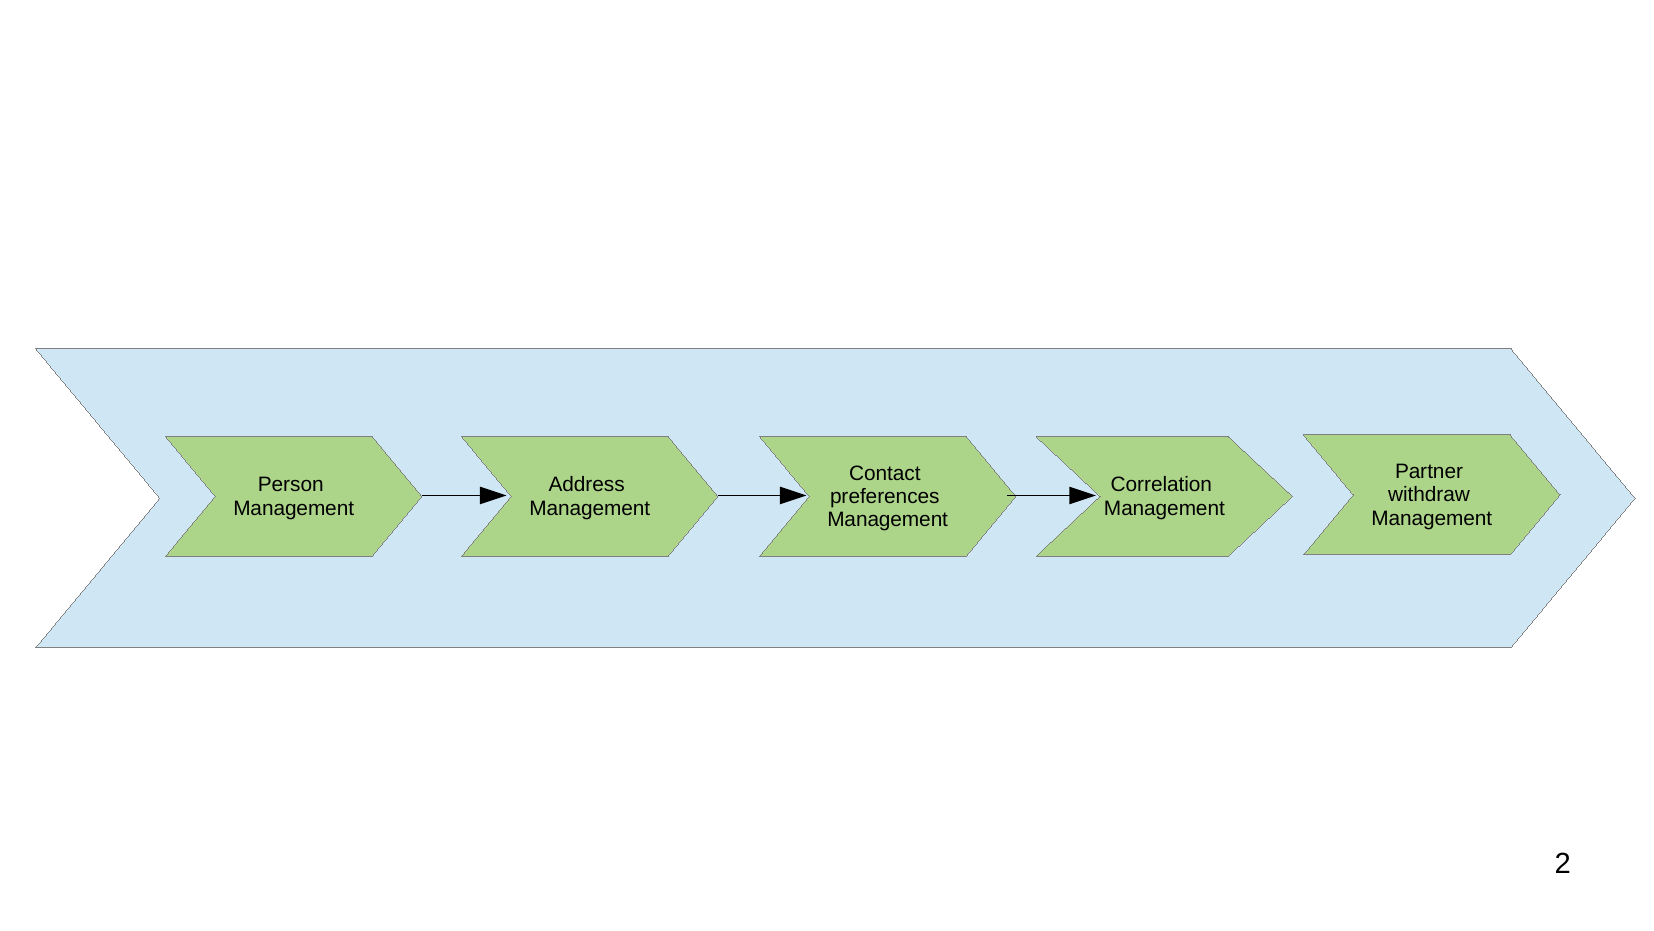

Partner
withdraw
Management
Person
Management
Address
Management
Contact
preferences
Management
Correlation
Management
2